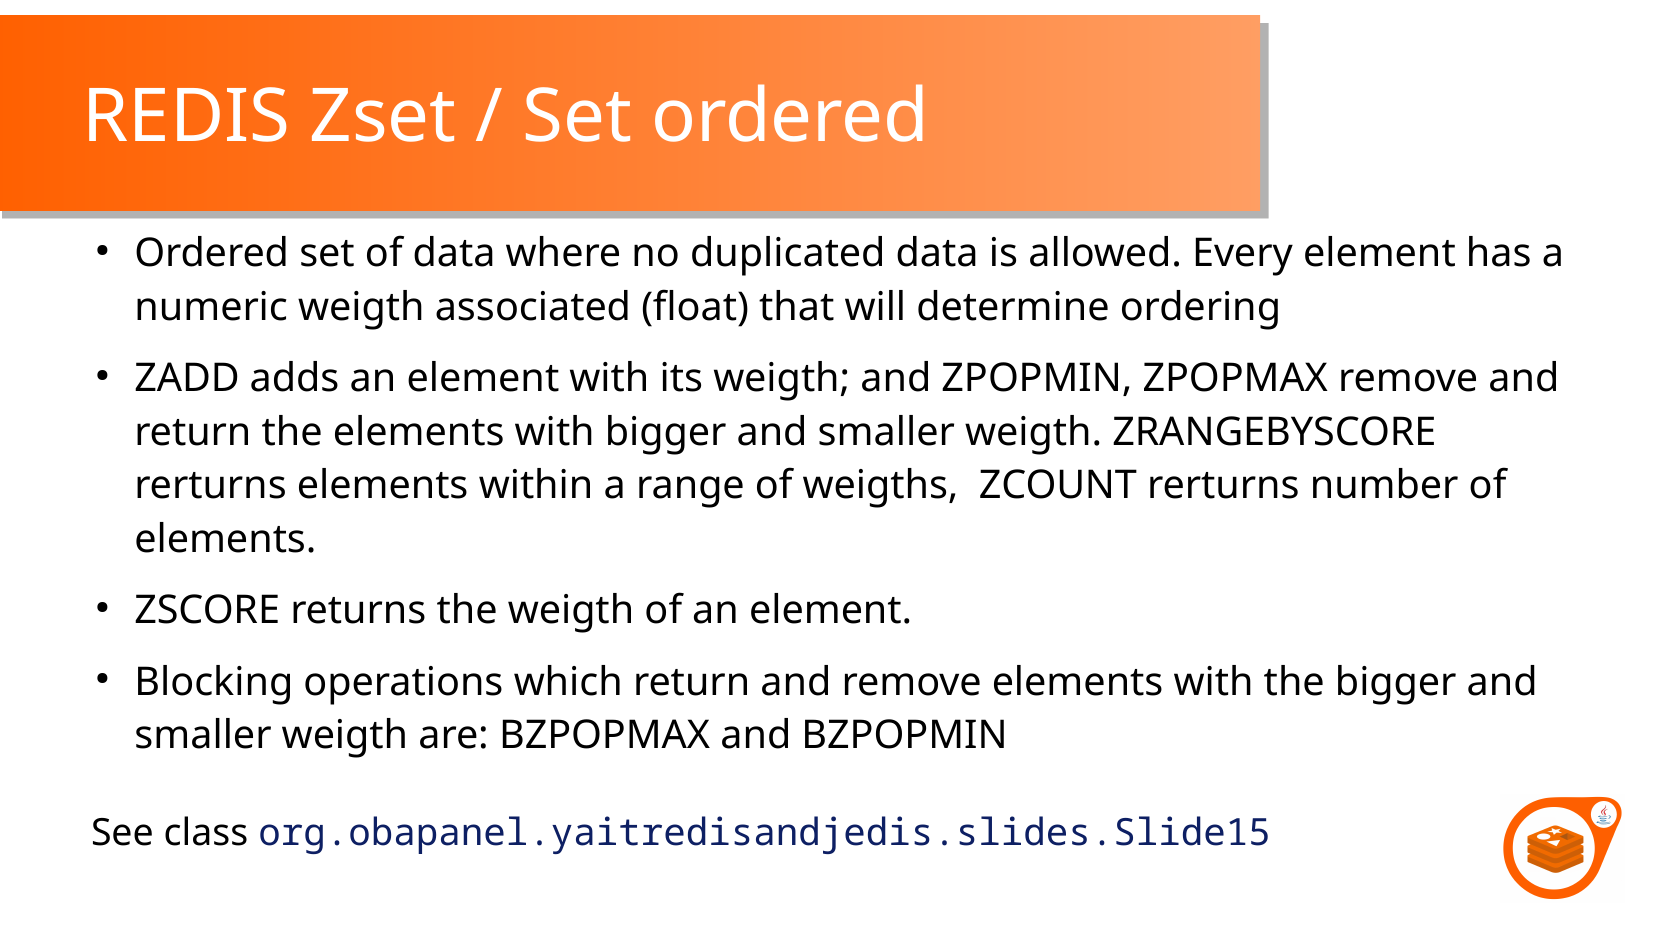

# REDIS Zset / Set ordered
Ordered set of data where no duplicated data is allowed. Every element has a numeric weigth associated (float) that will determine ordering
ZADD adds an element with its weigth; and ZPOPMIN, ZPOPMAX remove and return the elements with bigger and smaller weigth. ZRANGEBYSCORE rerturns elements within a range of weigths, ZCOUNT rerturns number of elements.
ZSCORE returns the weigth of an element.
Blocking operations which return and remove elements with the bigger and smaller weigth are: BZPOPMAX and BZPOPMIN
See class org.obapanel.yaitredisandjedis.slides.Slide15